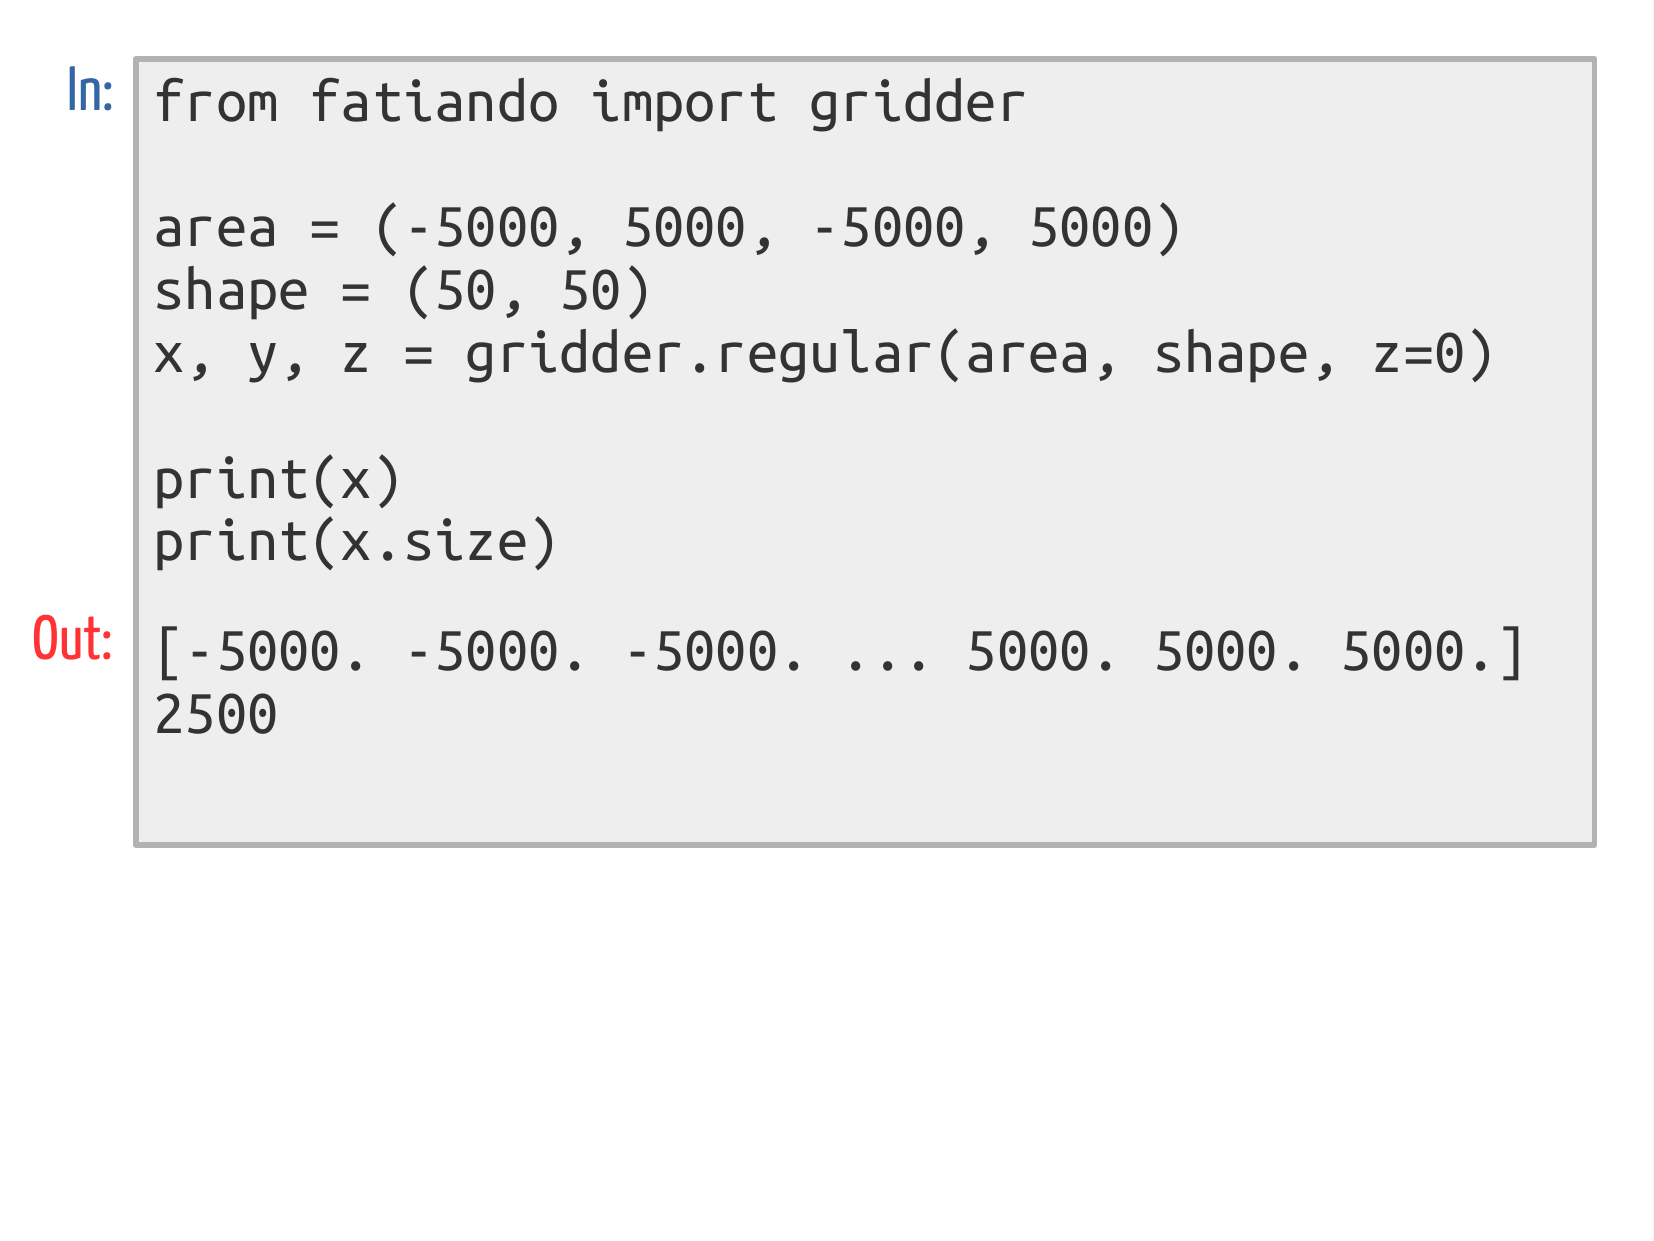

# In:
from fatiando import gridder
area = (-5000, 5000, -5000, 5000)
shape = (50, 50)
x, y, z = gridder.regular(area, shape, z=0)
print(x)
print(x.size)
Out:
[-5000. -5000. -5000. ... 5000. 5000. 5000.]
2500